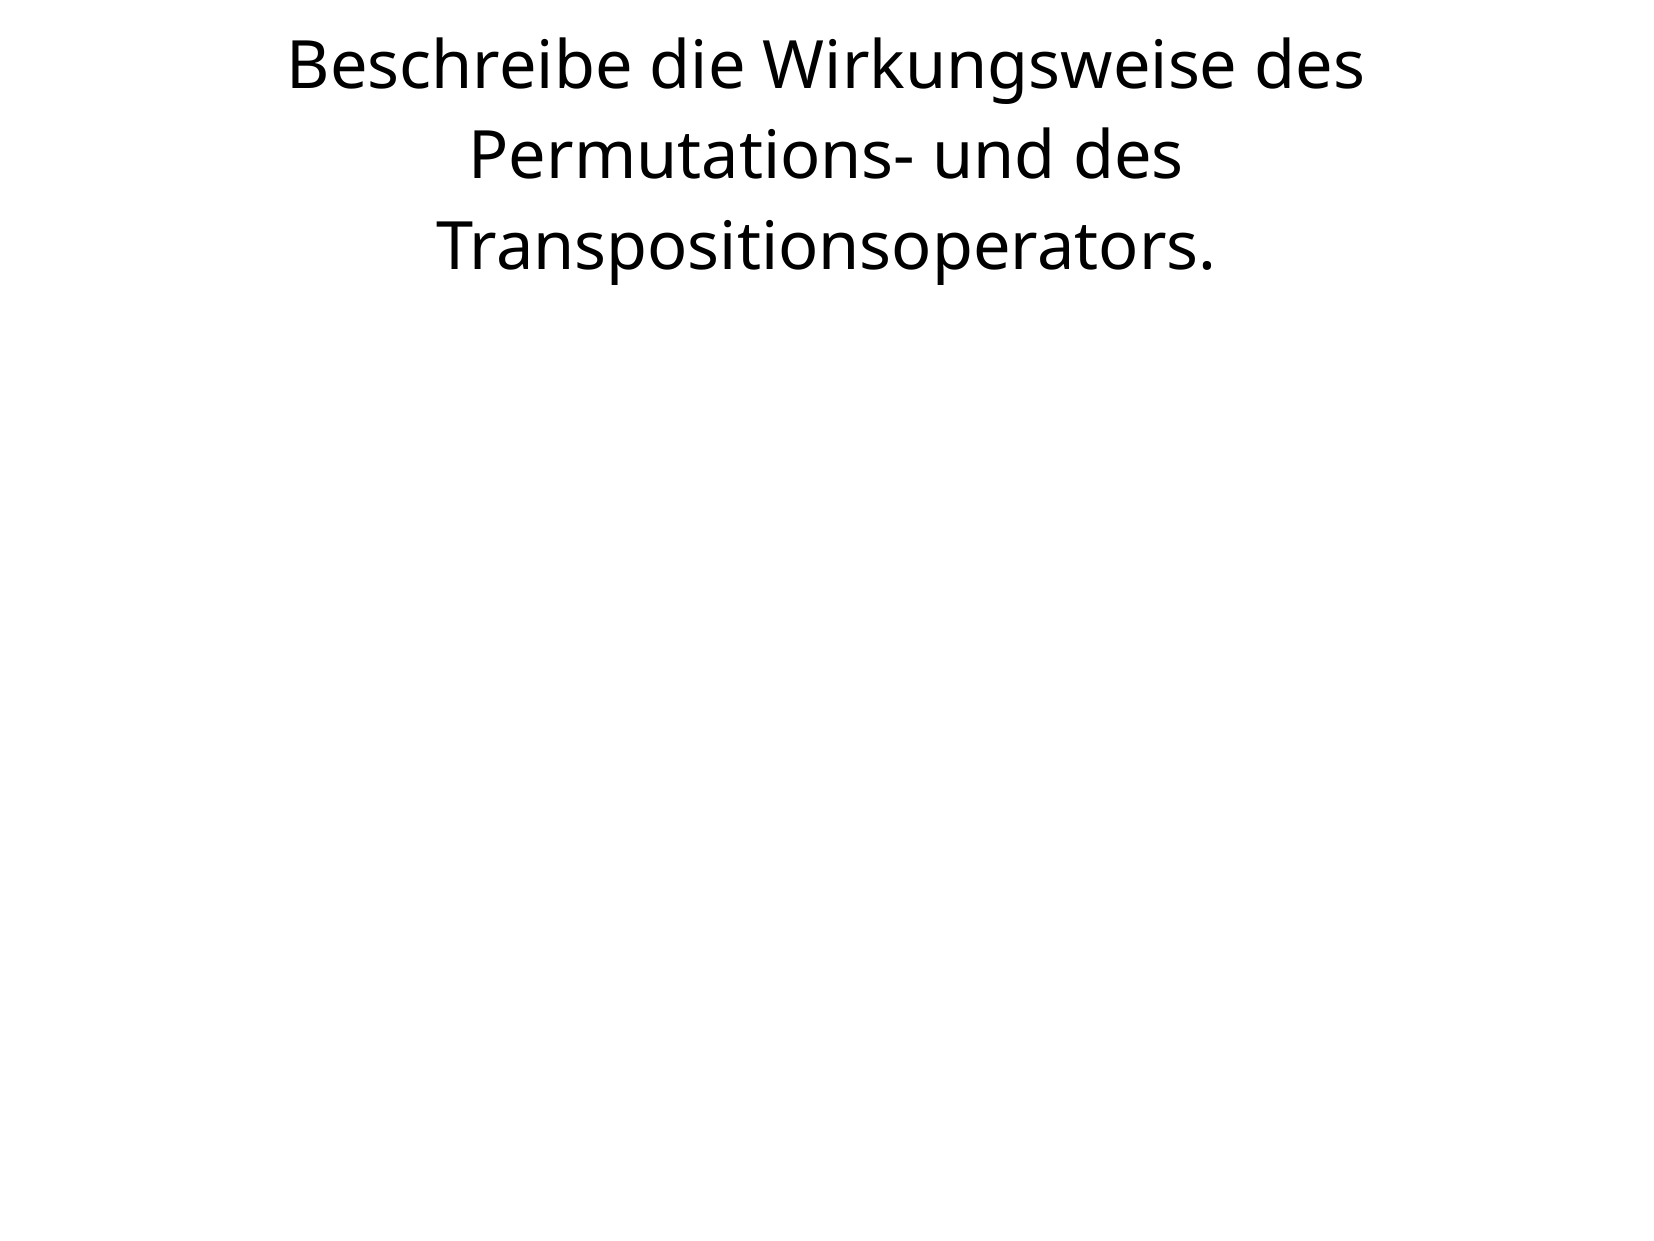

# Beschreibe die Wirkungsweise des Permutations- und des Transpositionsoperators.